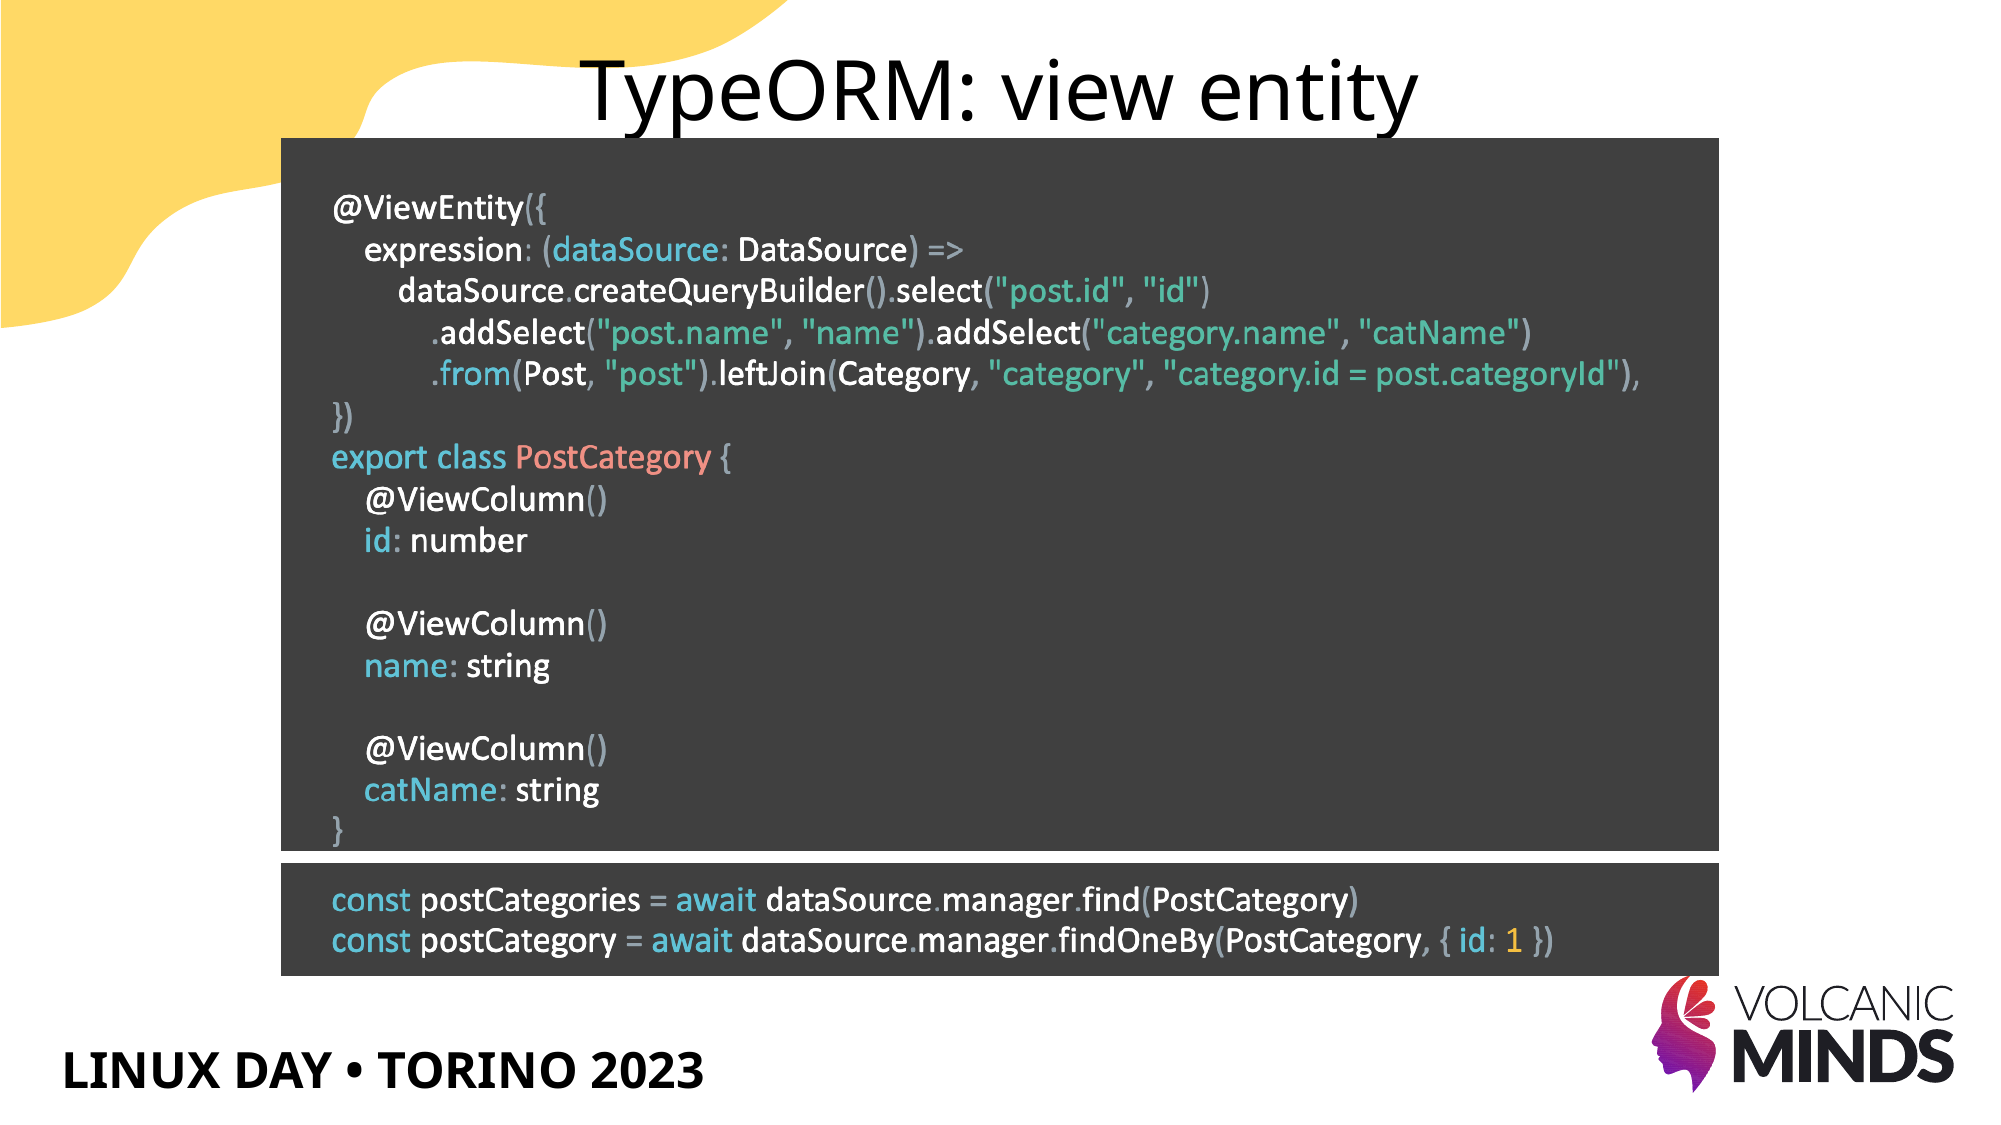

# TypeORM: view entity
LINUX DAY • TORINO 2023